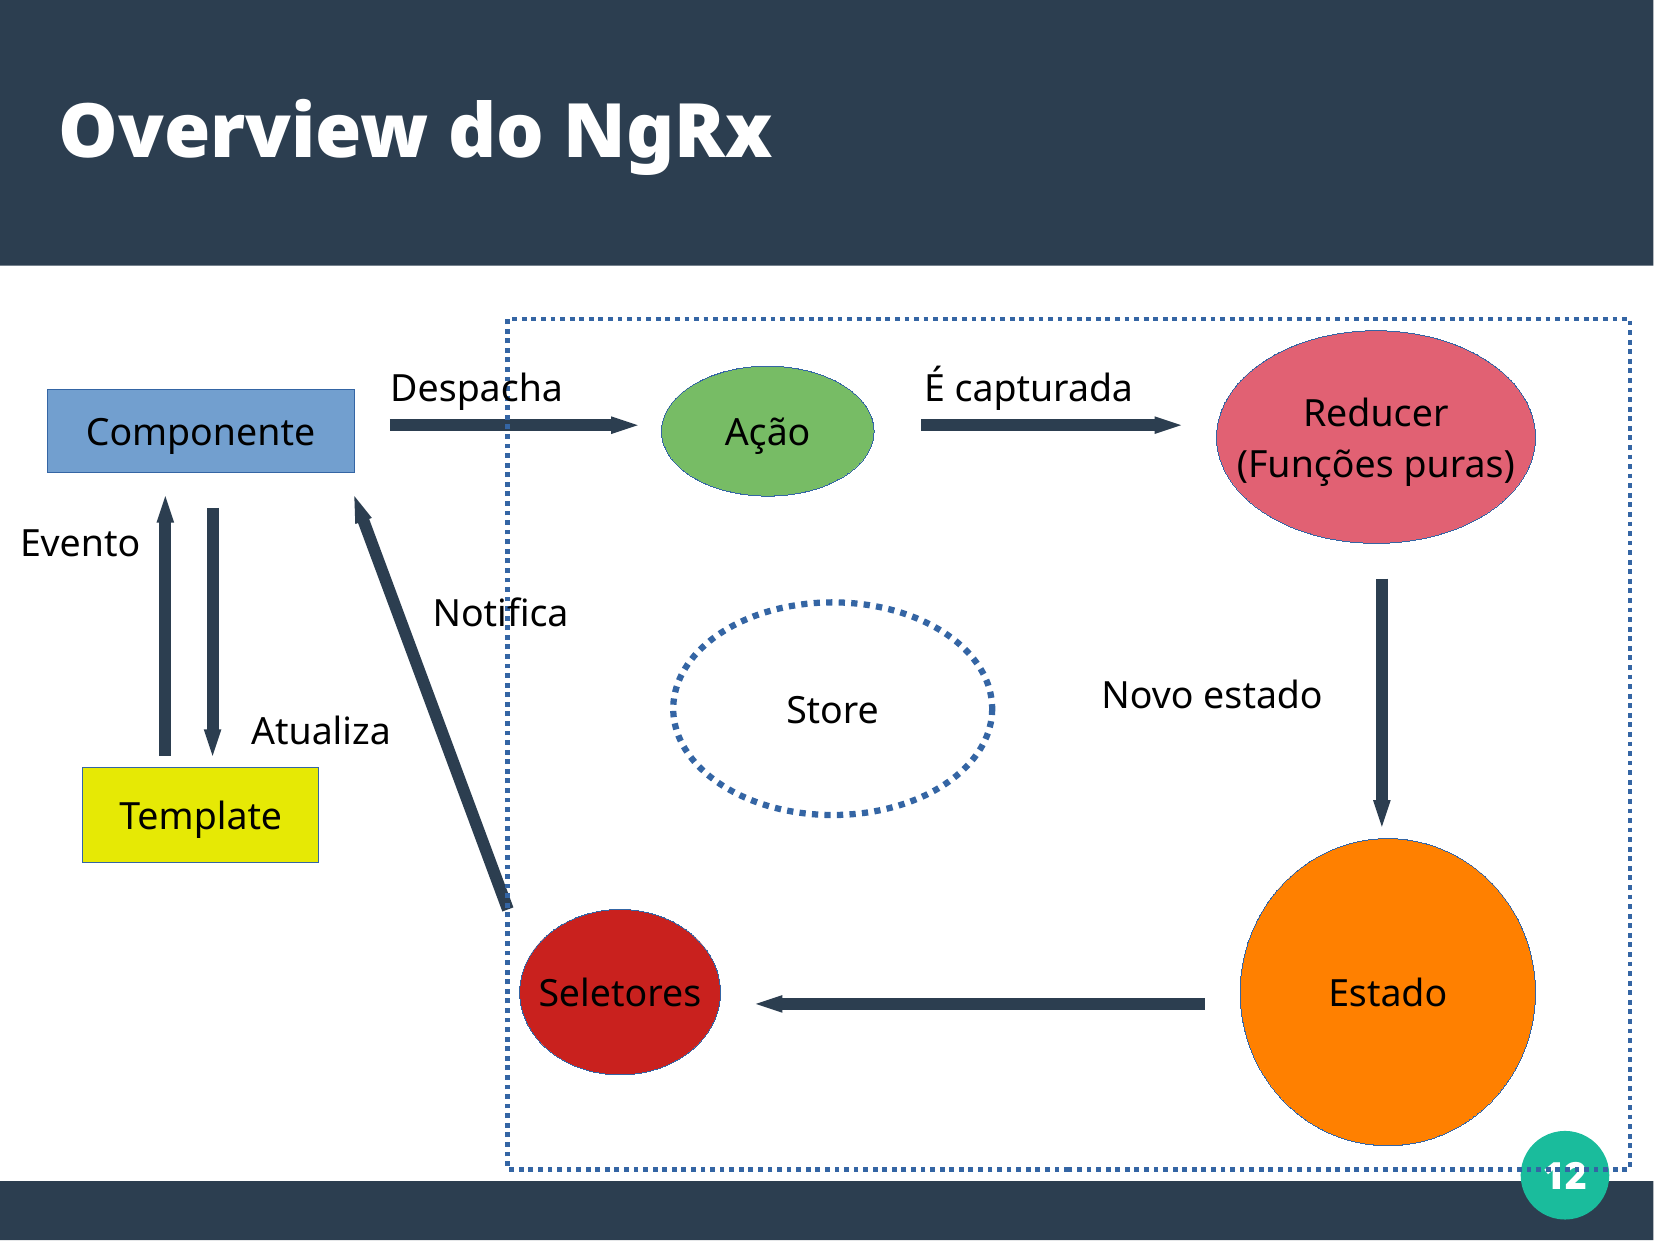

# Overview do NgRx
Reducer
(Funções puras)
Despacha
É capturada
Ação
Componente
Evento
Notifica
Store
Novo estado
Atualiza
Template
Estado
Seletores
12